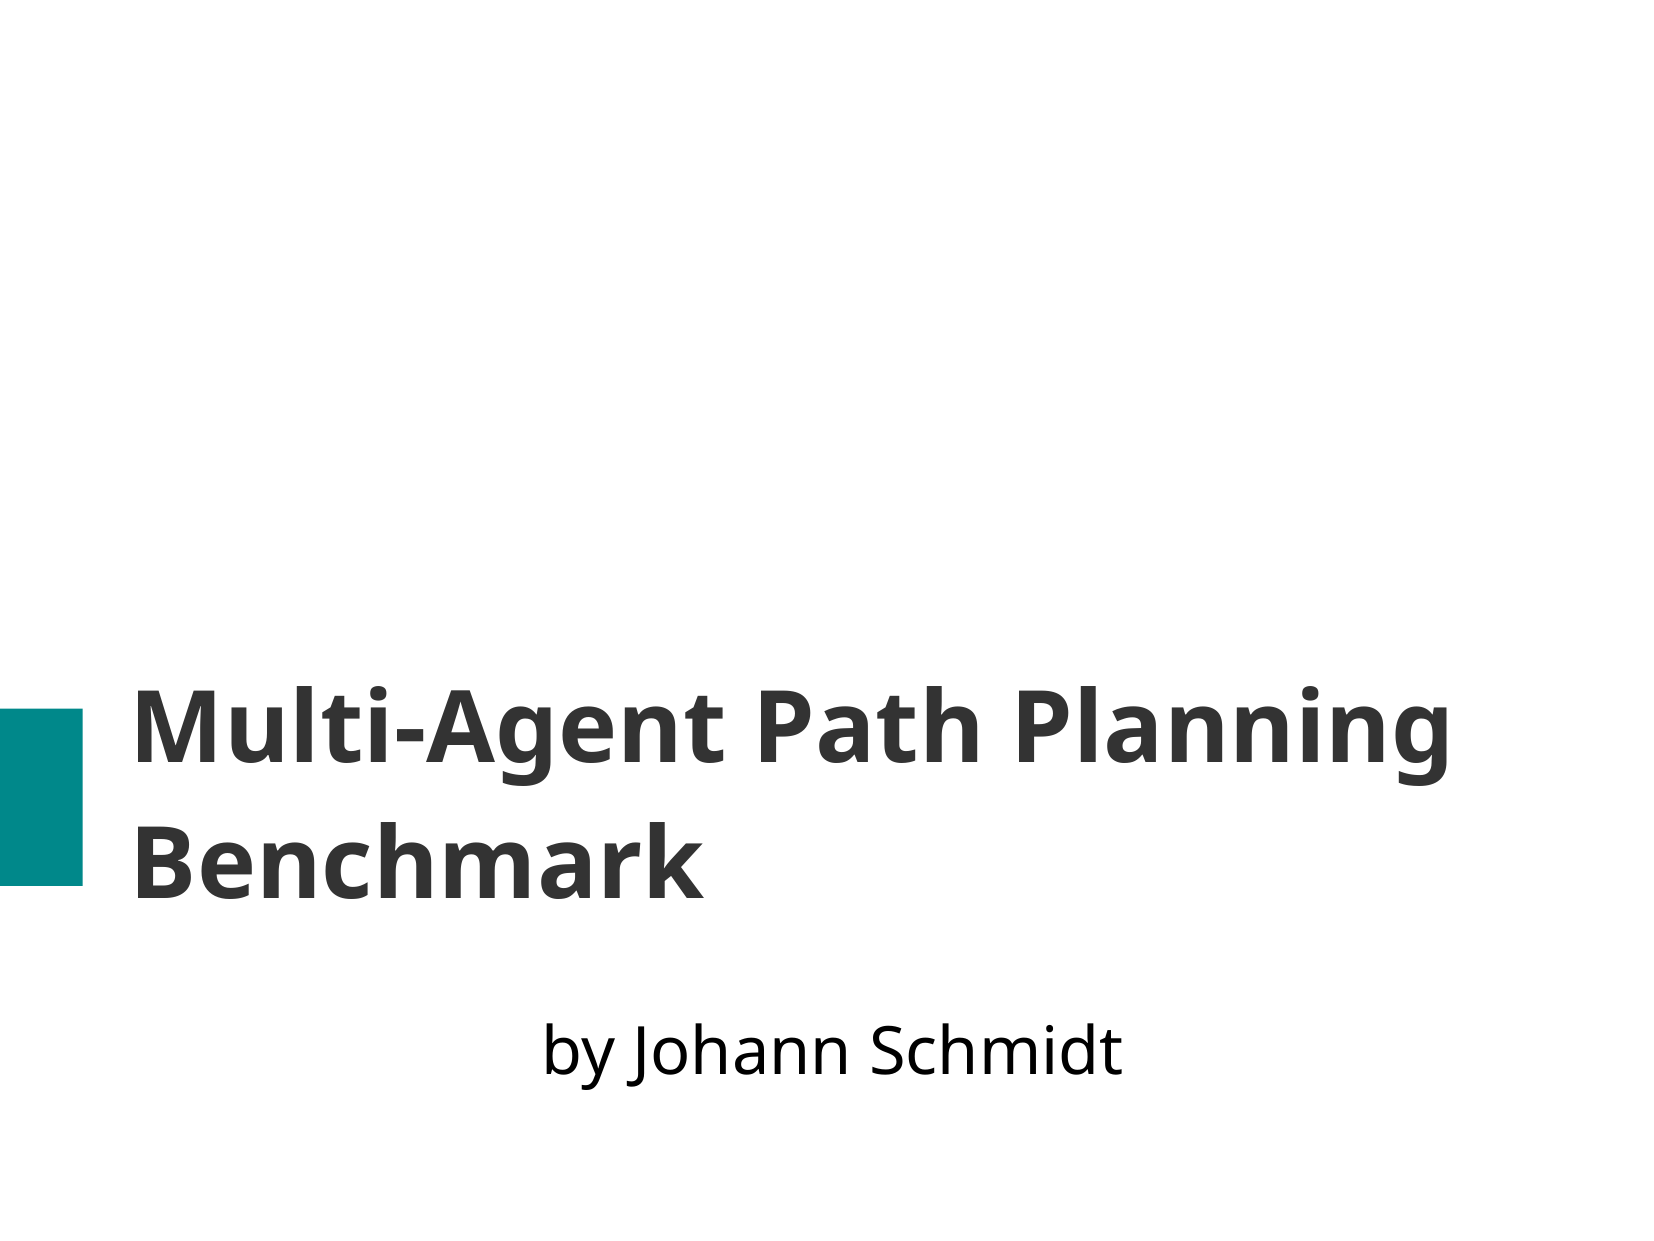

# Multi-Agent Path Planning Benchmark
by Johann Schmidt